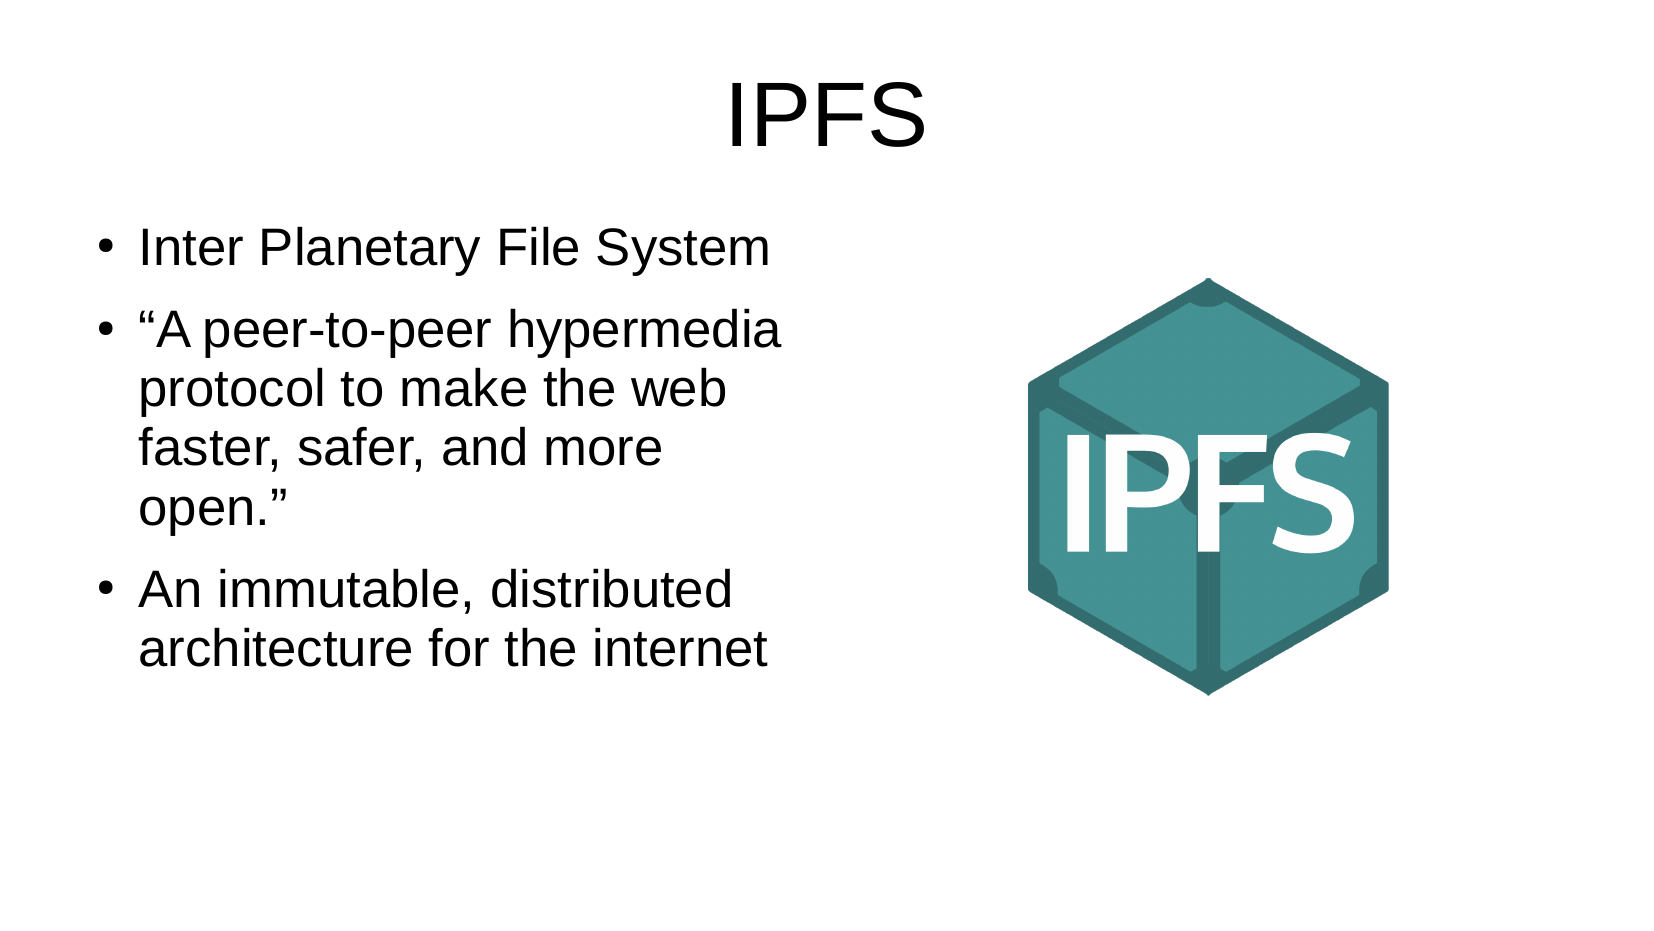

# IPFS
Inter Planetary File System
“A peer-to-peer hypermedia protocol to make the web faster, safer, and more open.”
An immutable, distributed architecture for the internet